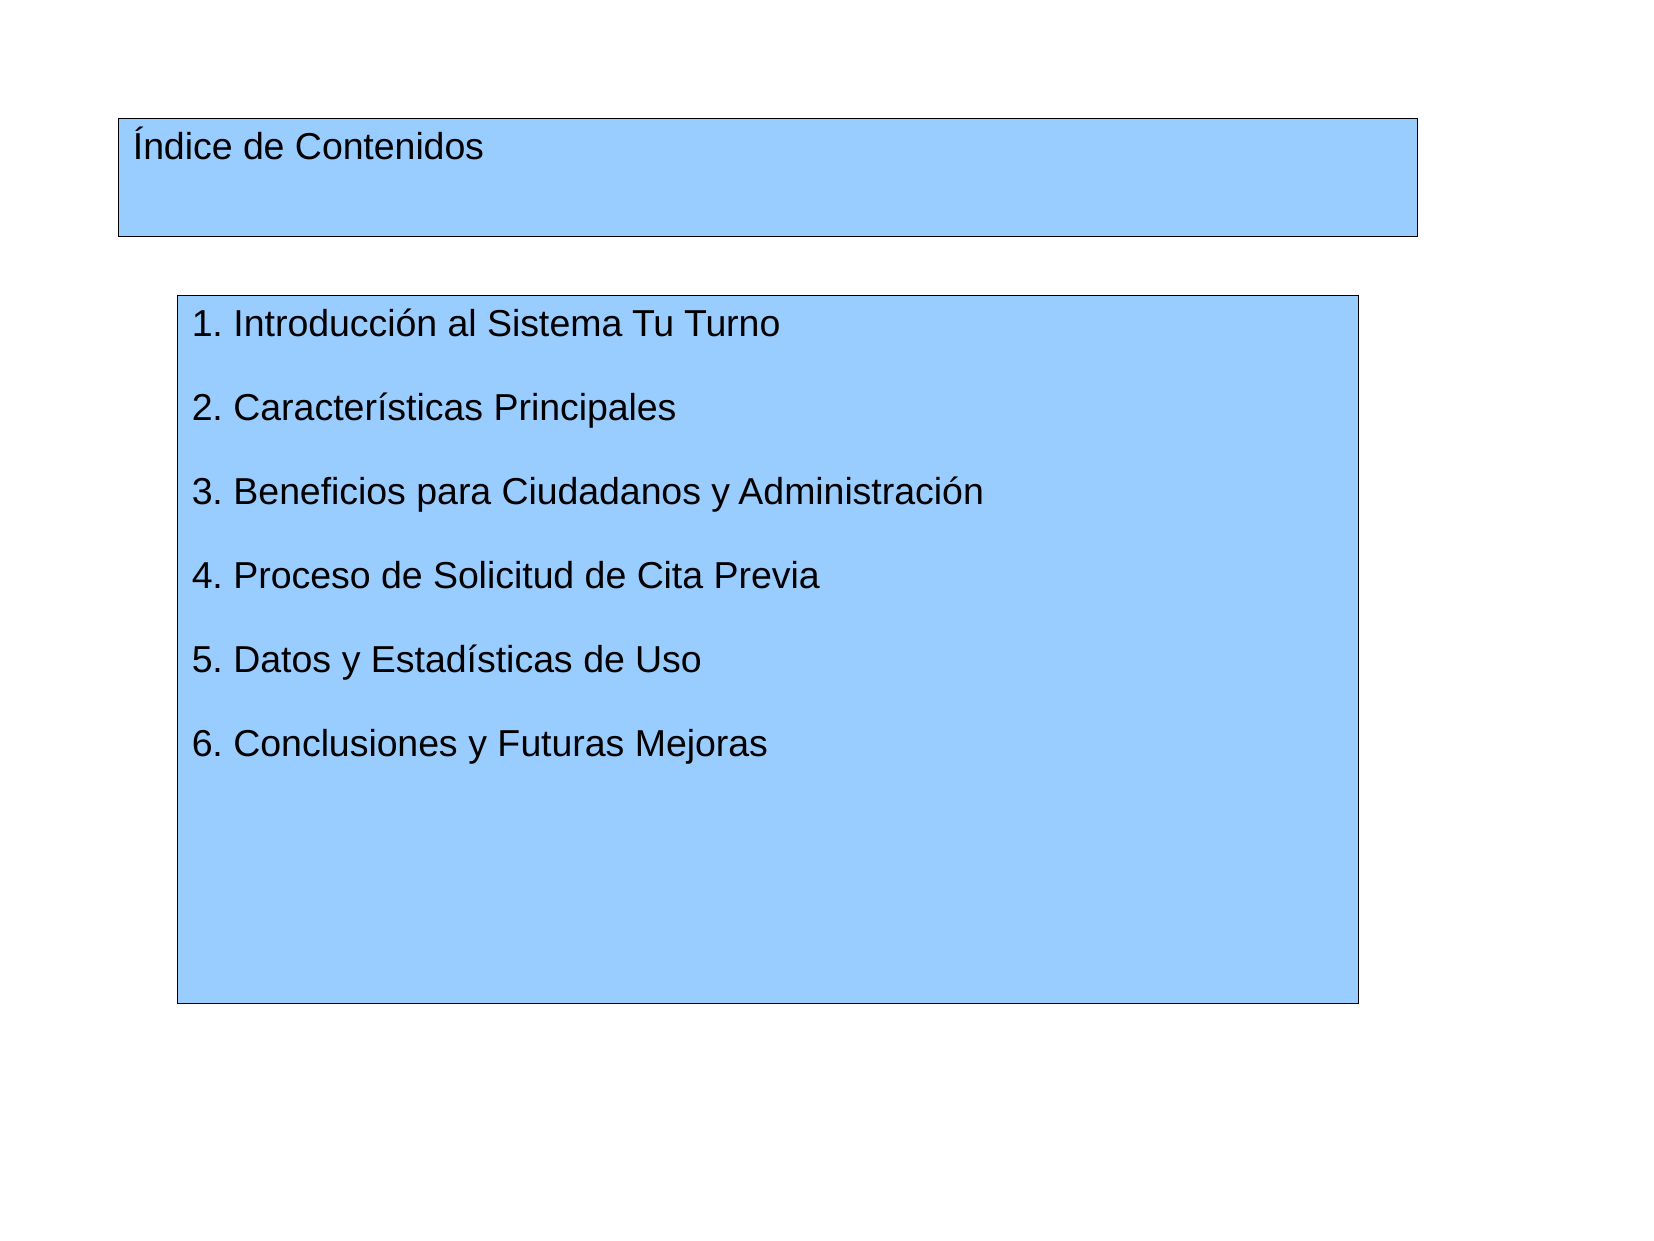

#
Índice de Contenidos
1. Introducción al Sistema Tu Turno
2. Características Principales
3. Beneficios para Ciudadanos y Administración
4. Proceso de Solicitud de Cita Previa
5. Datos y Estadísticas de Uso
6. Conclusiones y Futuras Mejoras